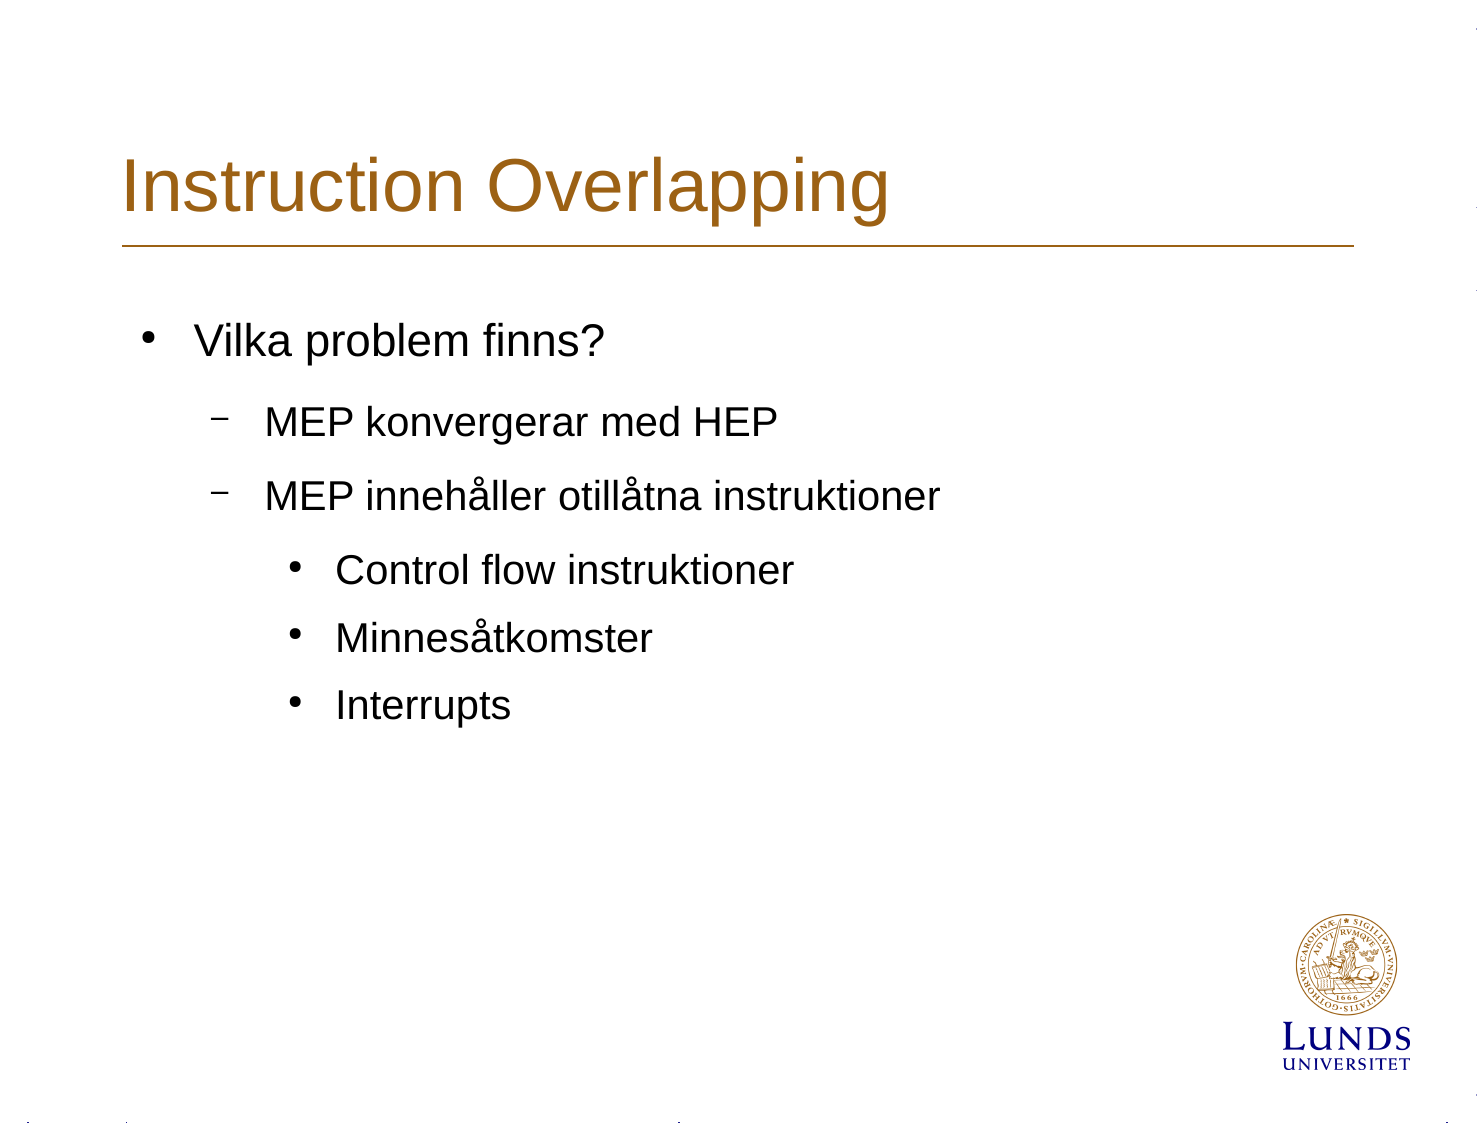

# Instruction Overlapping
Vilka problem finns?
MEP konvergerar med HEP
MEP innehåller otillåtna instruktioner
Control flow instruktioner
Minnesåtkomster
Interrupts